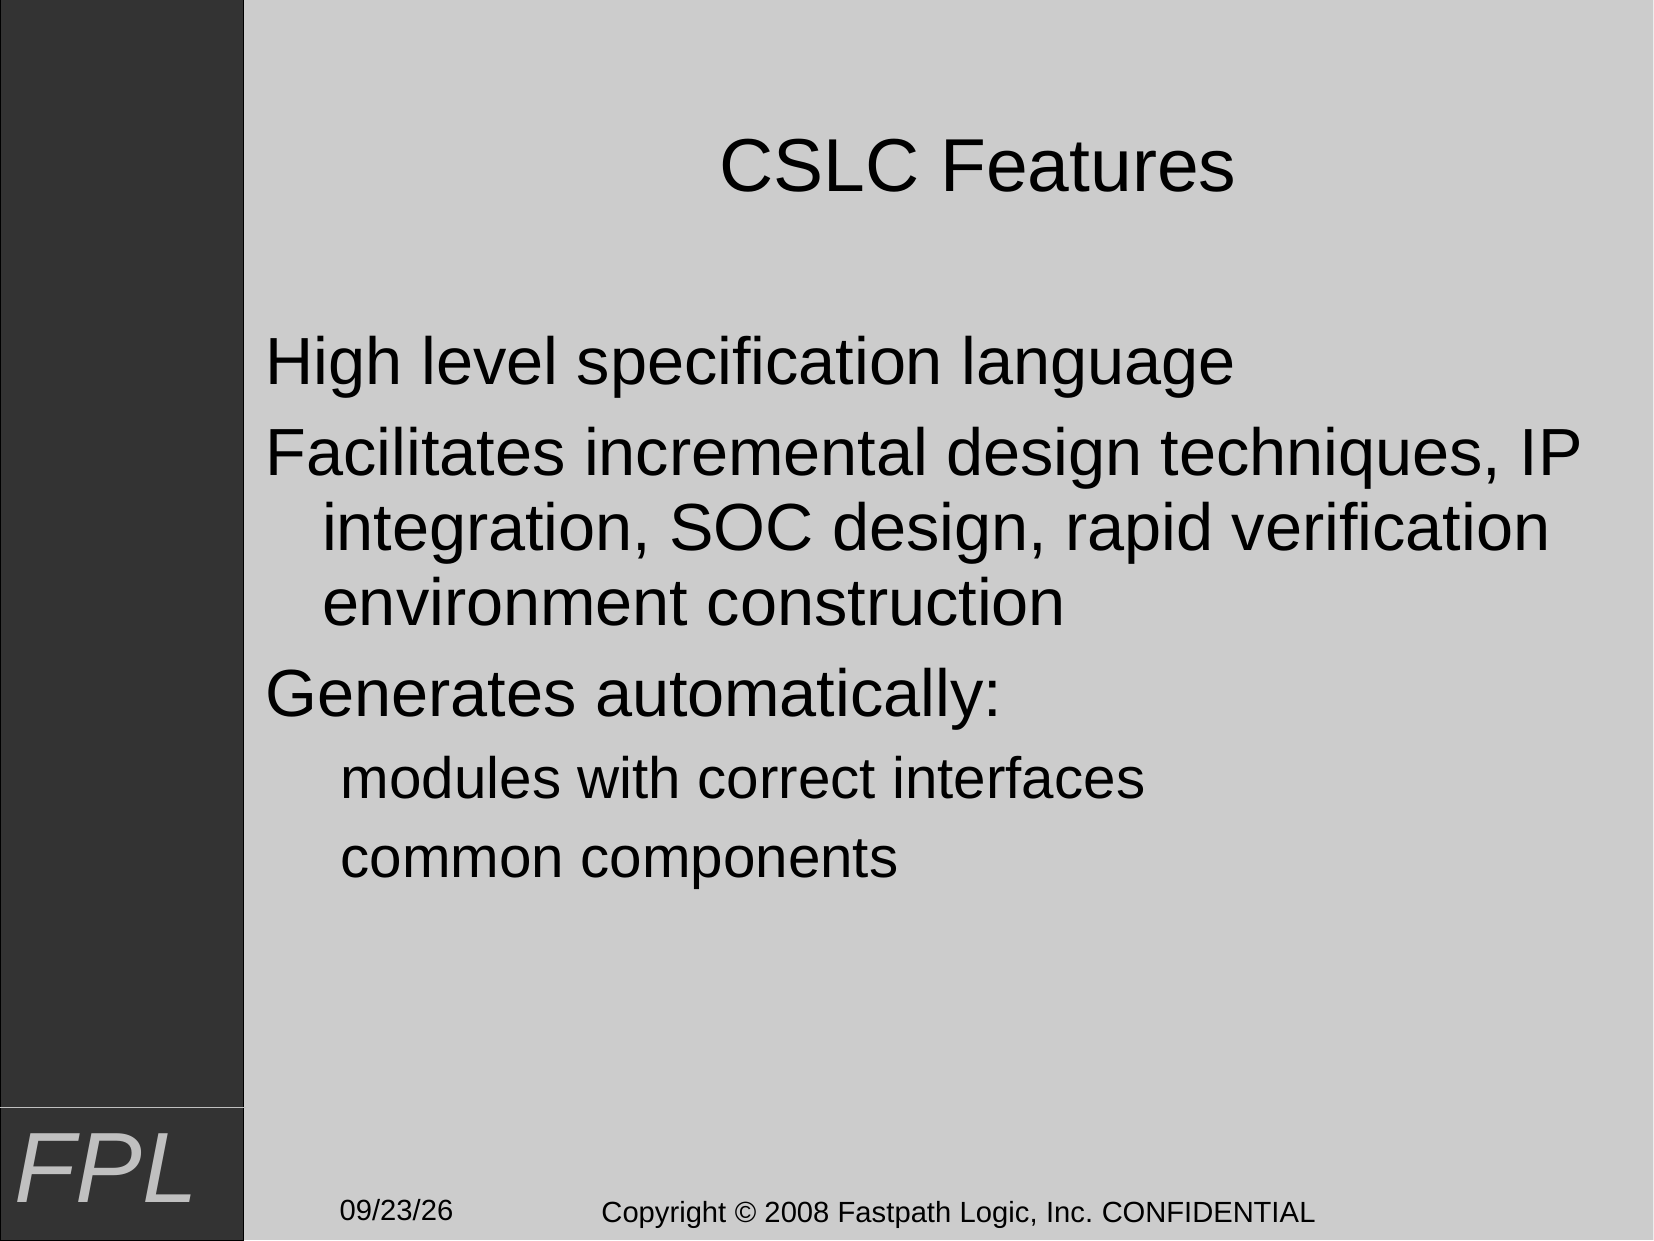

# CSLC Features
High level specification language
Facilitates incremental design techniques, IP integration, SOC design, rapid verification environment construction
Generates automatically:
modules with correct interfaces
common components
Copyright Fastpath Logic Inc. @2007